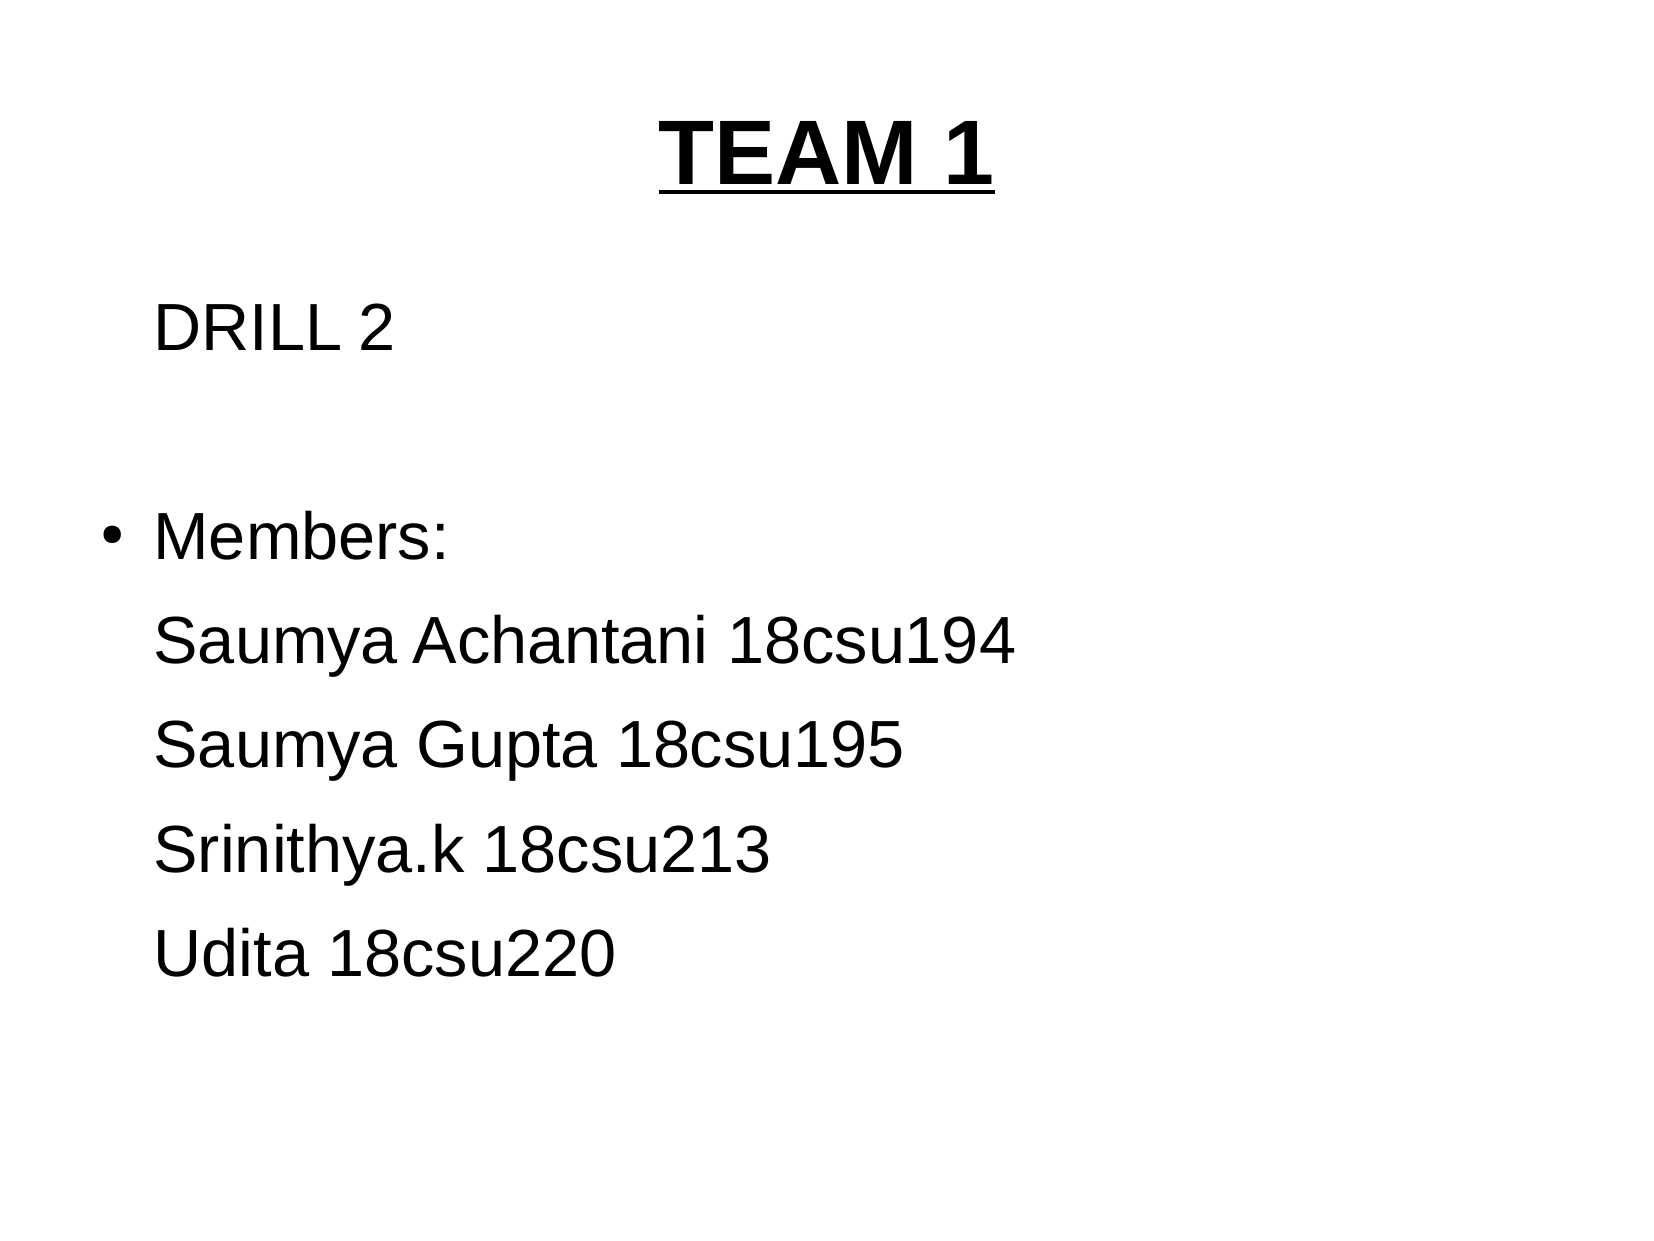

# TEAM 1
DRILL 2
Members:
Saumya Achantani 18csu194
Saumya Gupta 18csu195
Srinithya.k 18csu213
Udita 18csu220